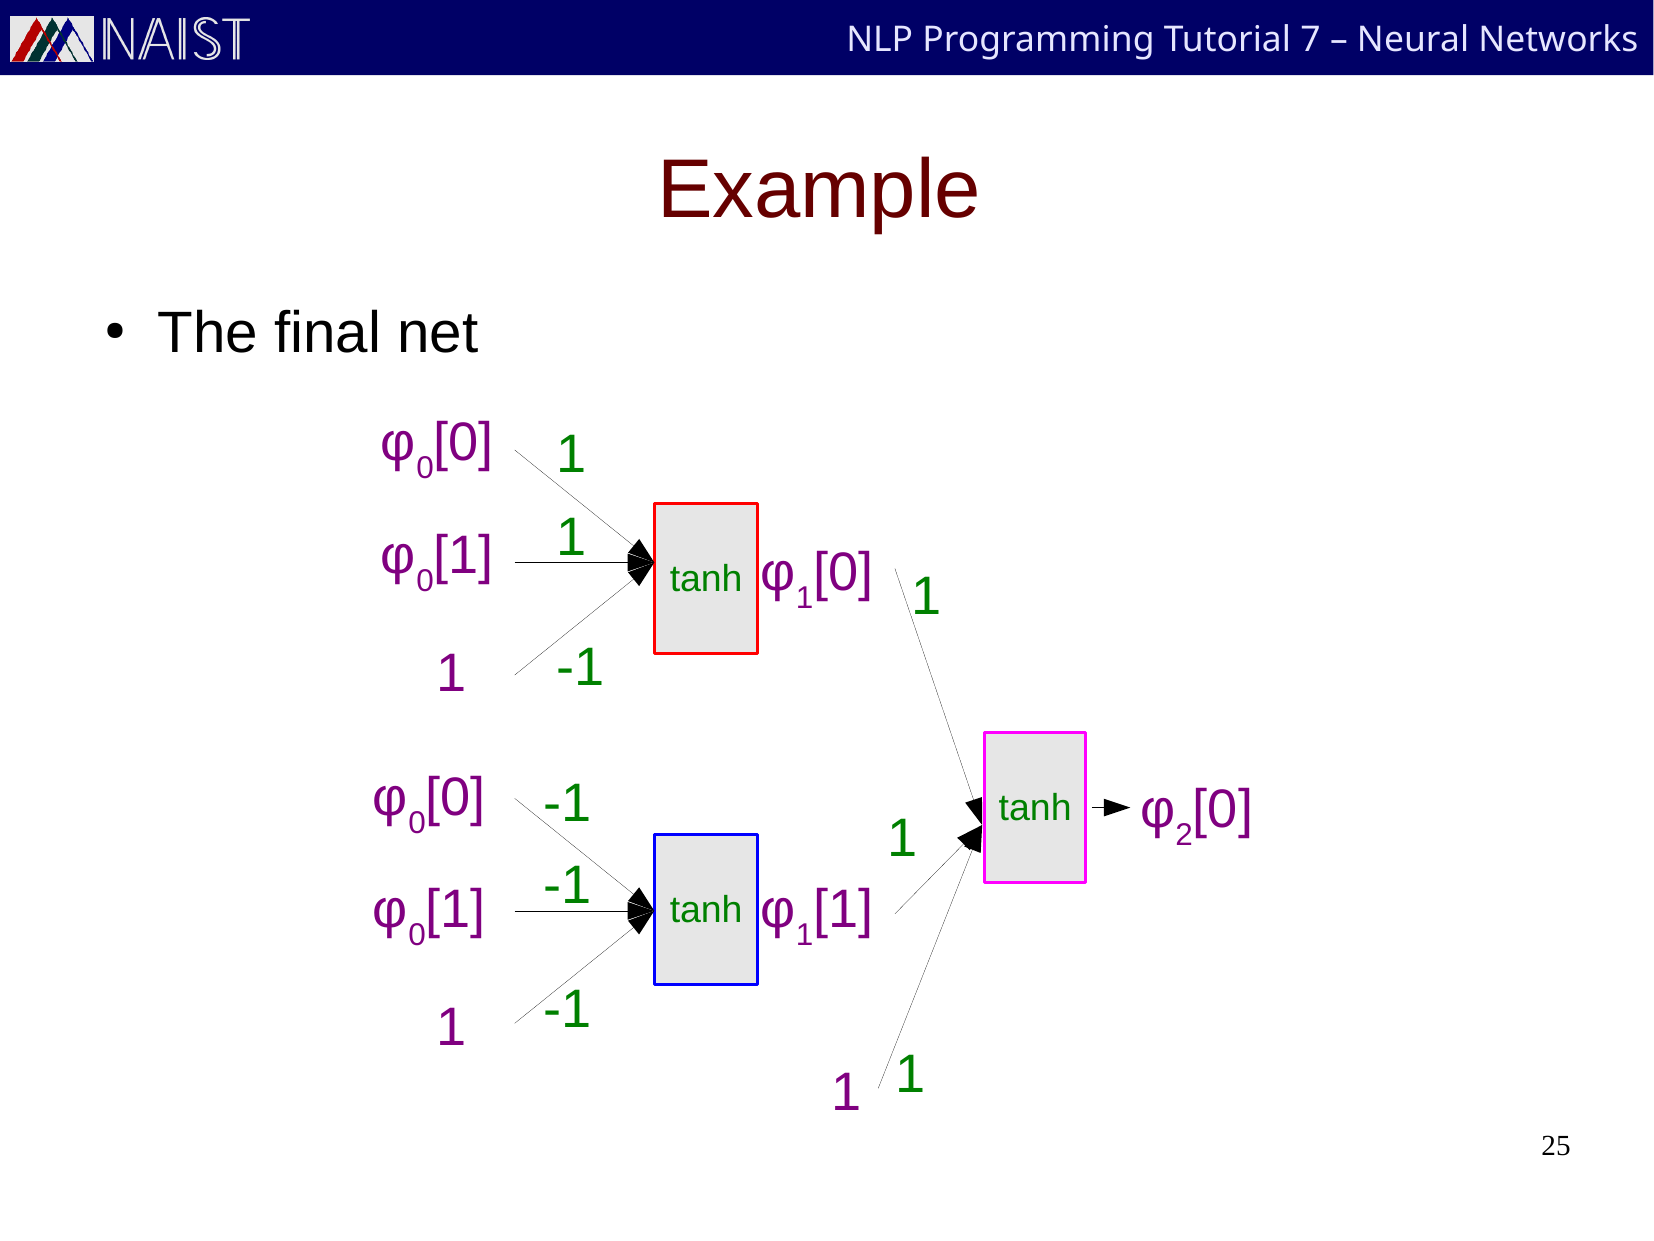

# Example
The final net
φ0[0]
1
1
tanh
φ0[1]
φ1[0]
1
-1
1
tanh
φ0[0]
-1
φ2[0]
1
tanh
-1
φ0[1]
φ1[1]
-1
1
1
1
25